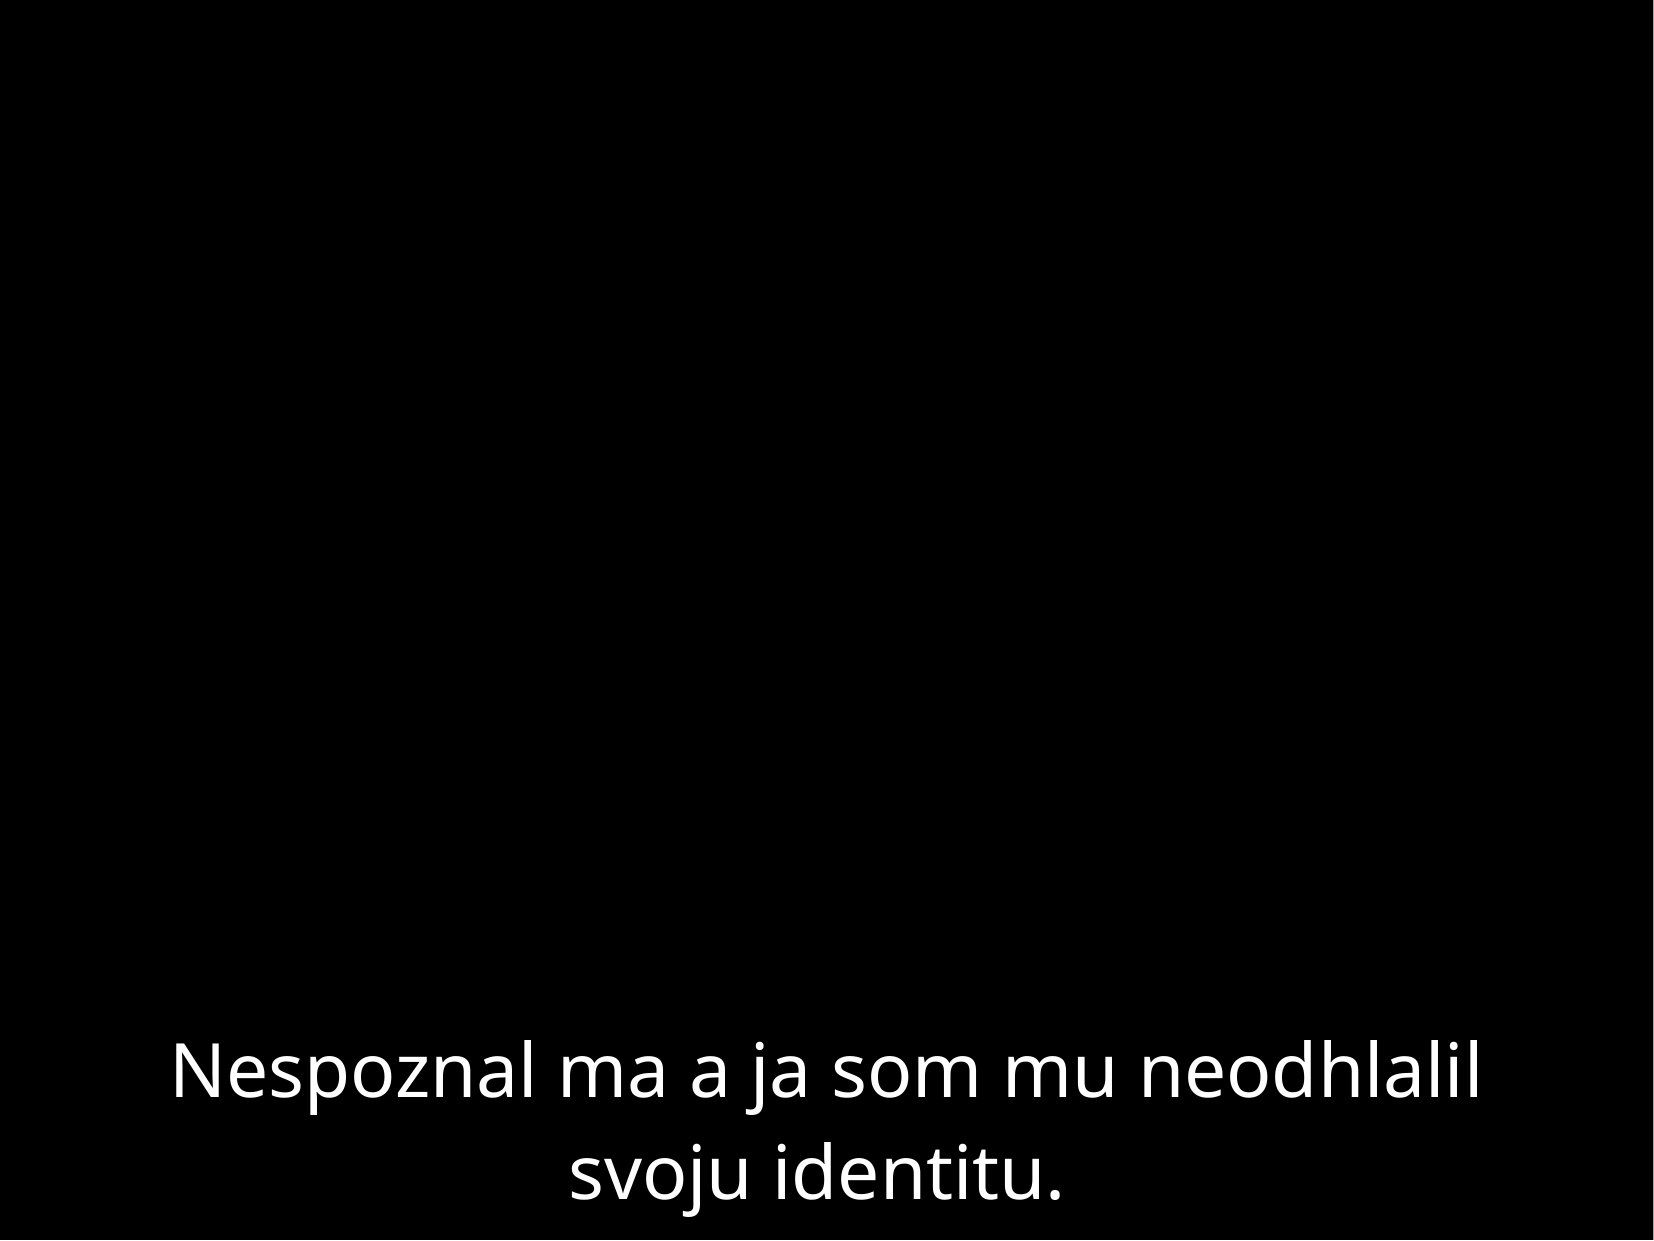

# Nespoznal ma a ja som mu neodhlalil svoju identitu.